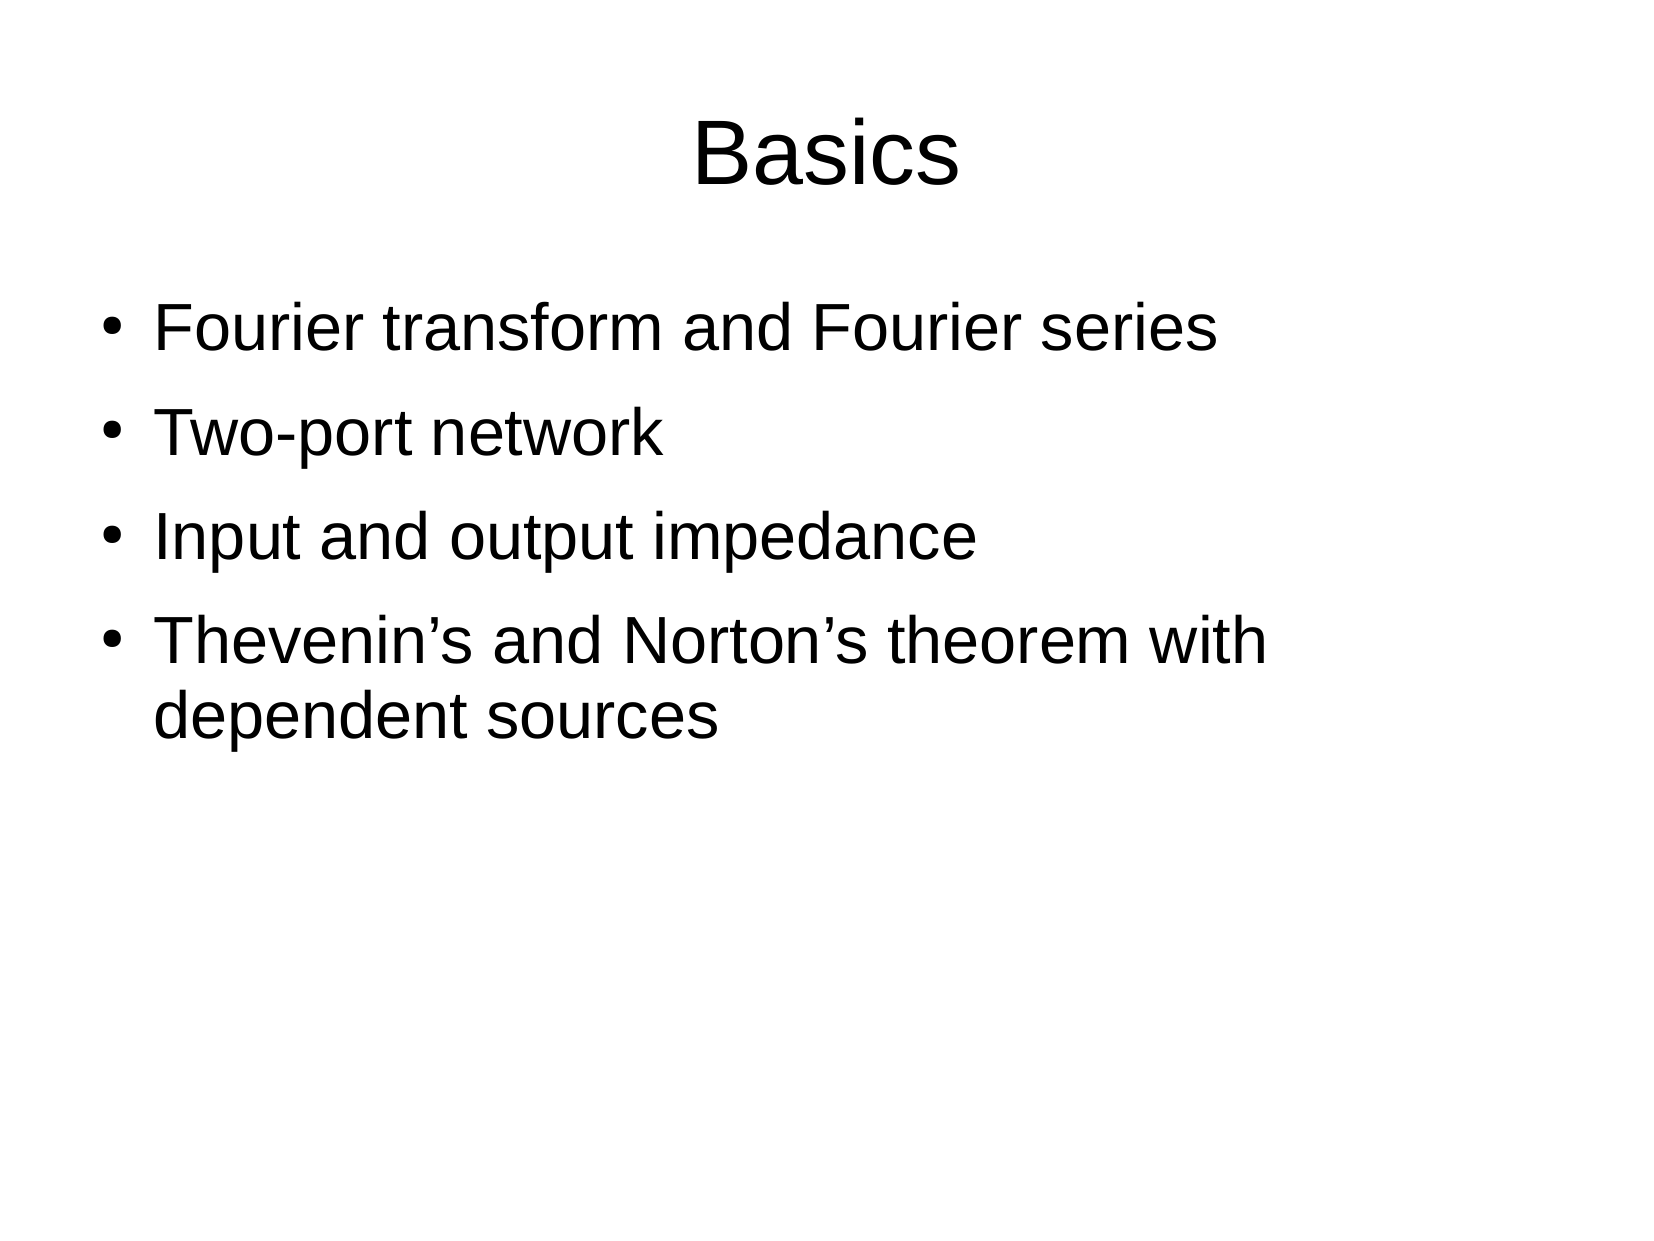

# Basics
Fourier transform and Fourier series
Two-port network
Input and output impedance
Thevenin’s and Norton’s theorem with dependent sources